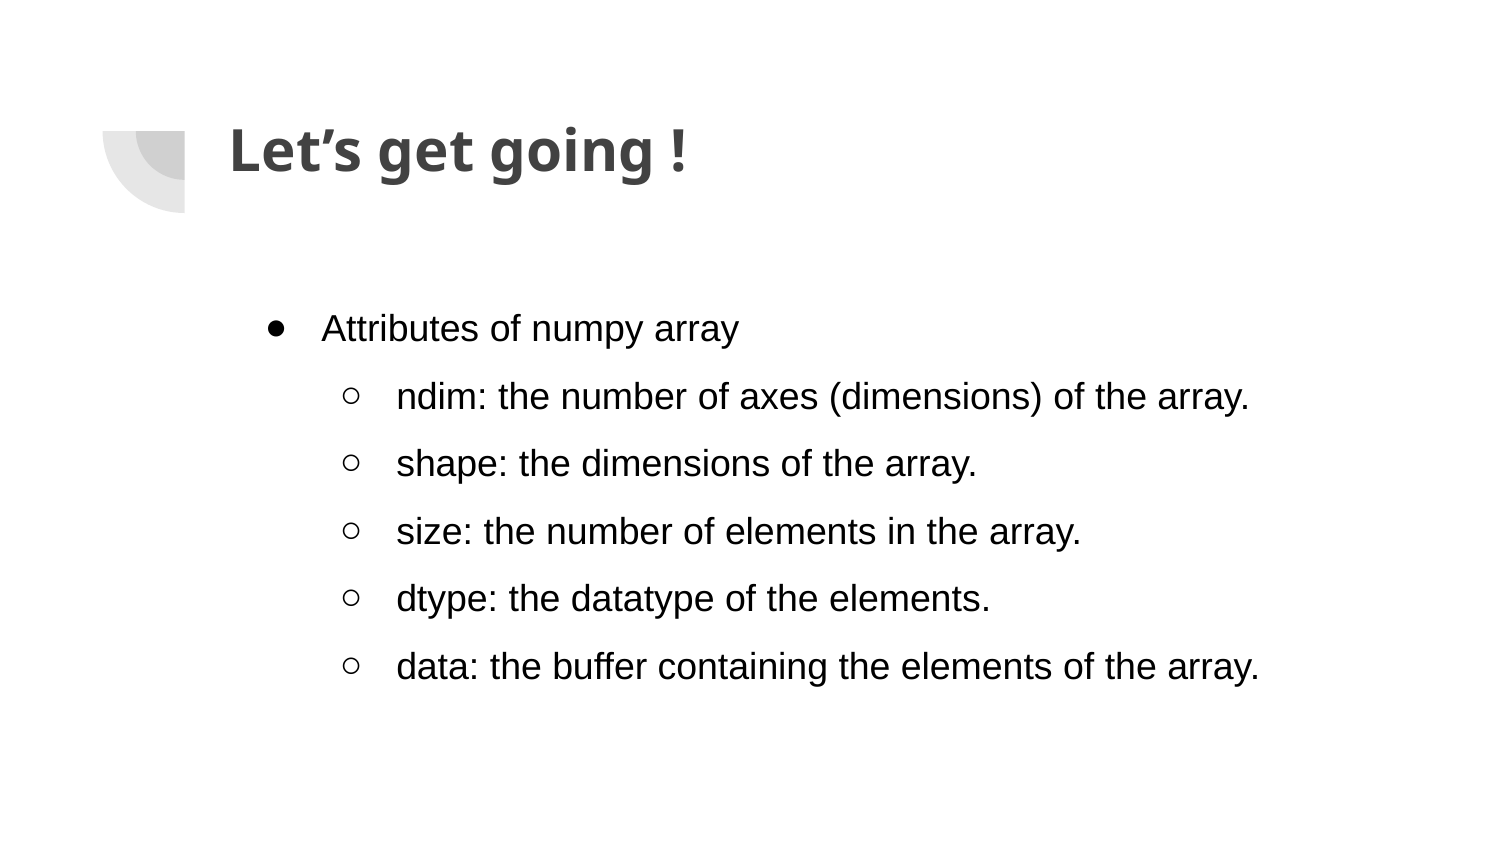

# Let’s get going !
Attributes of numpy array
ndim: the number of axes (dimensions) of the array.
shape: the dimensions of the array.
size: the number of elements in the array.
dtype: the datatype of the elements.
data: the buffer containing the elements of the array.